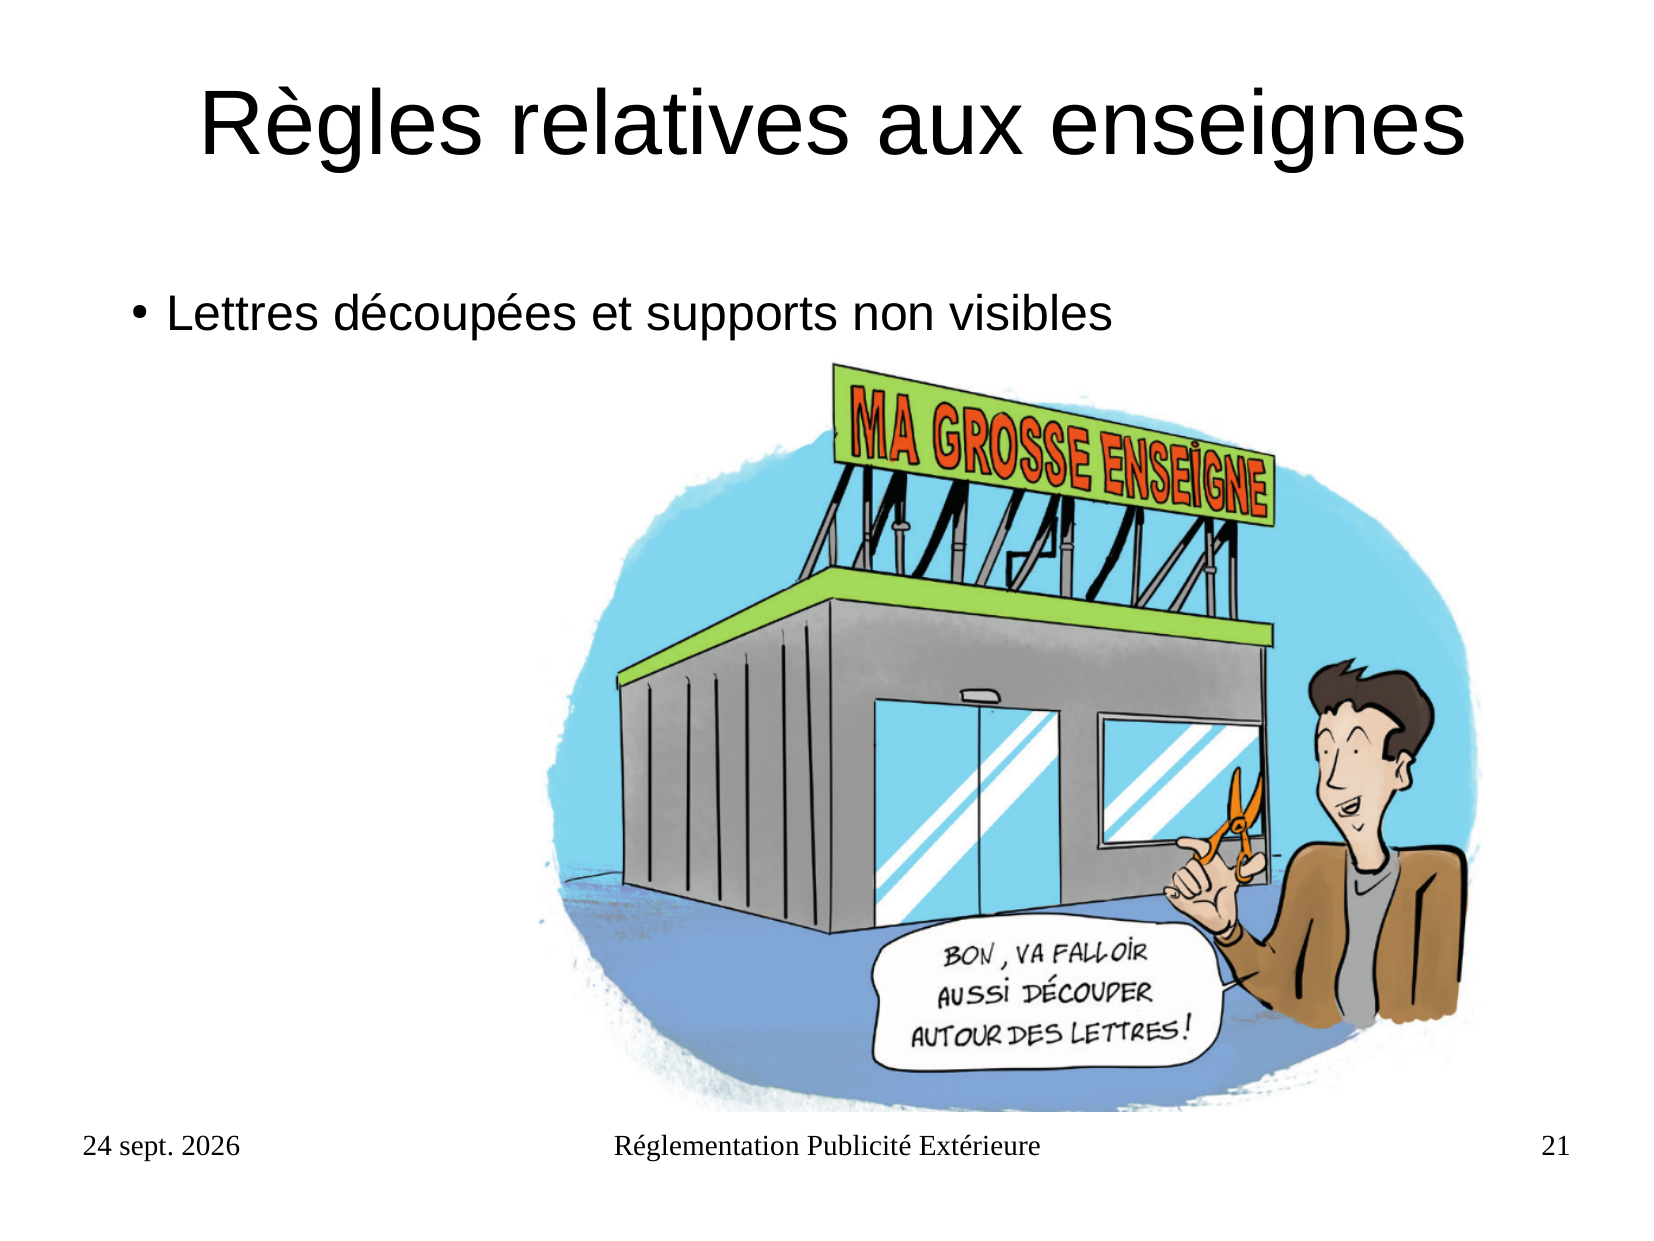

# Règles relatives aux enseignes
Lettres découpées et supports non visibles
Réglementation Publicité Extérieure
21